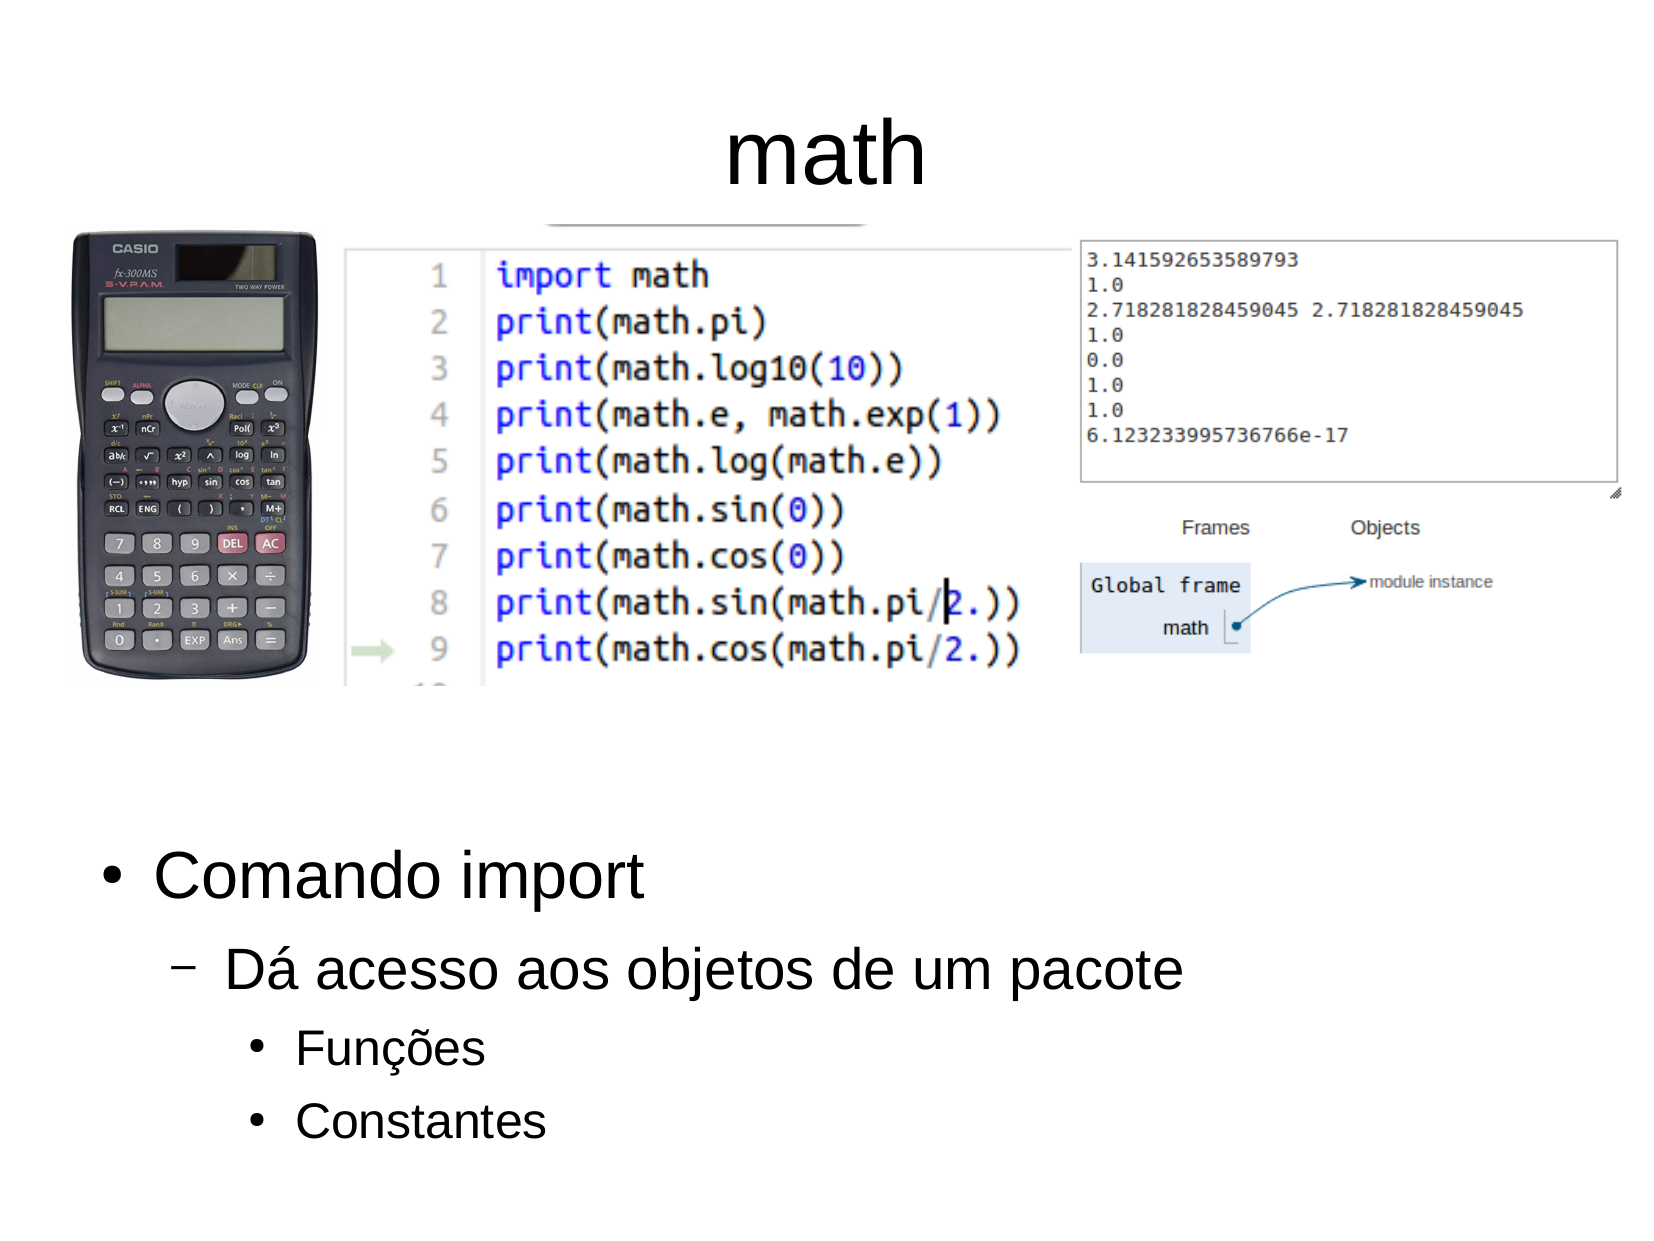

# math
Comando import
Dá acesso aos objetos de um pacote
Funções
Constantes